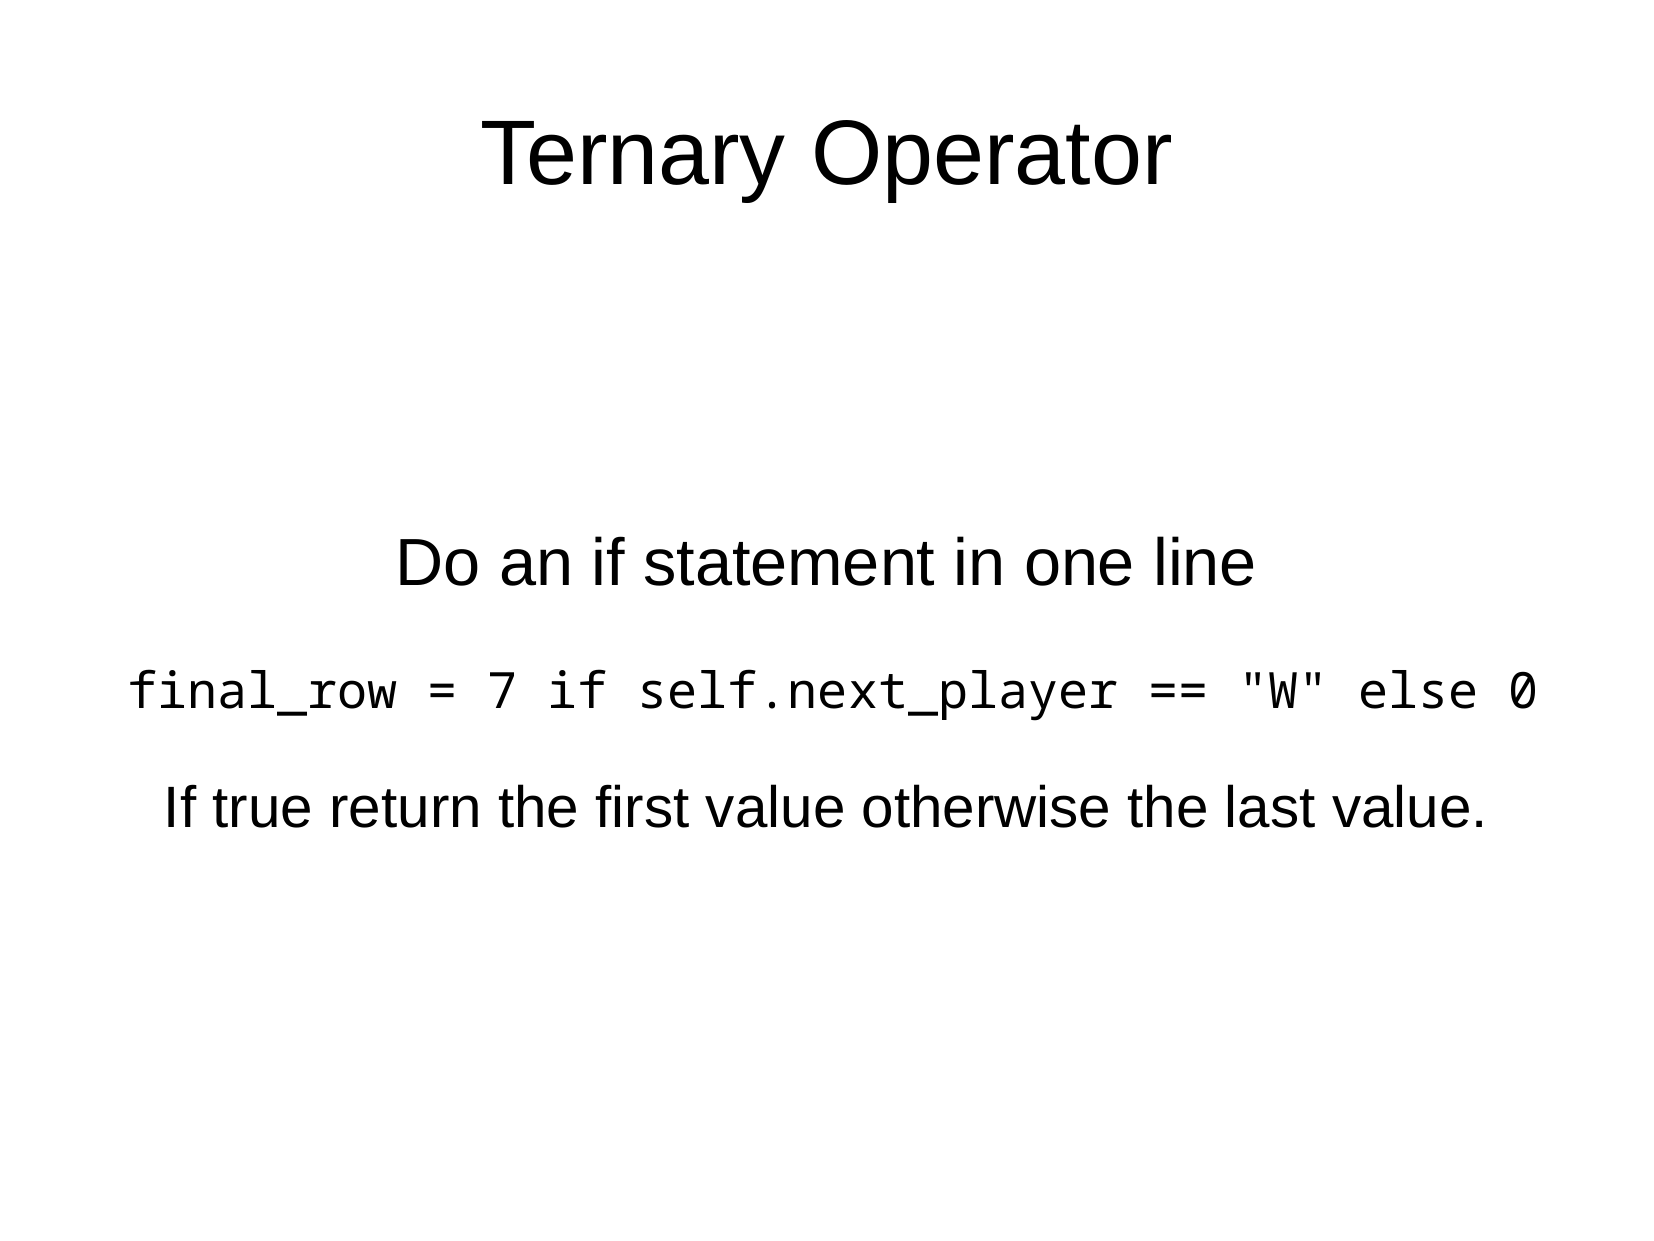

# Ternary Operator
Do an if statement in one line
 final_row = 7 if self.next_player == "W" else 0
If true return the first value otherwise the last value.